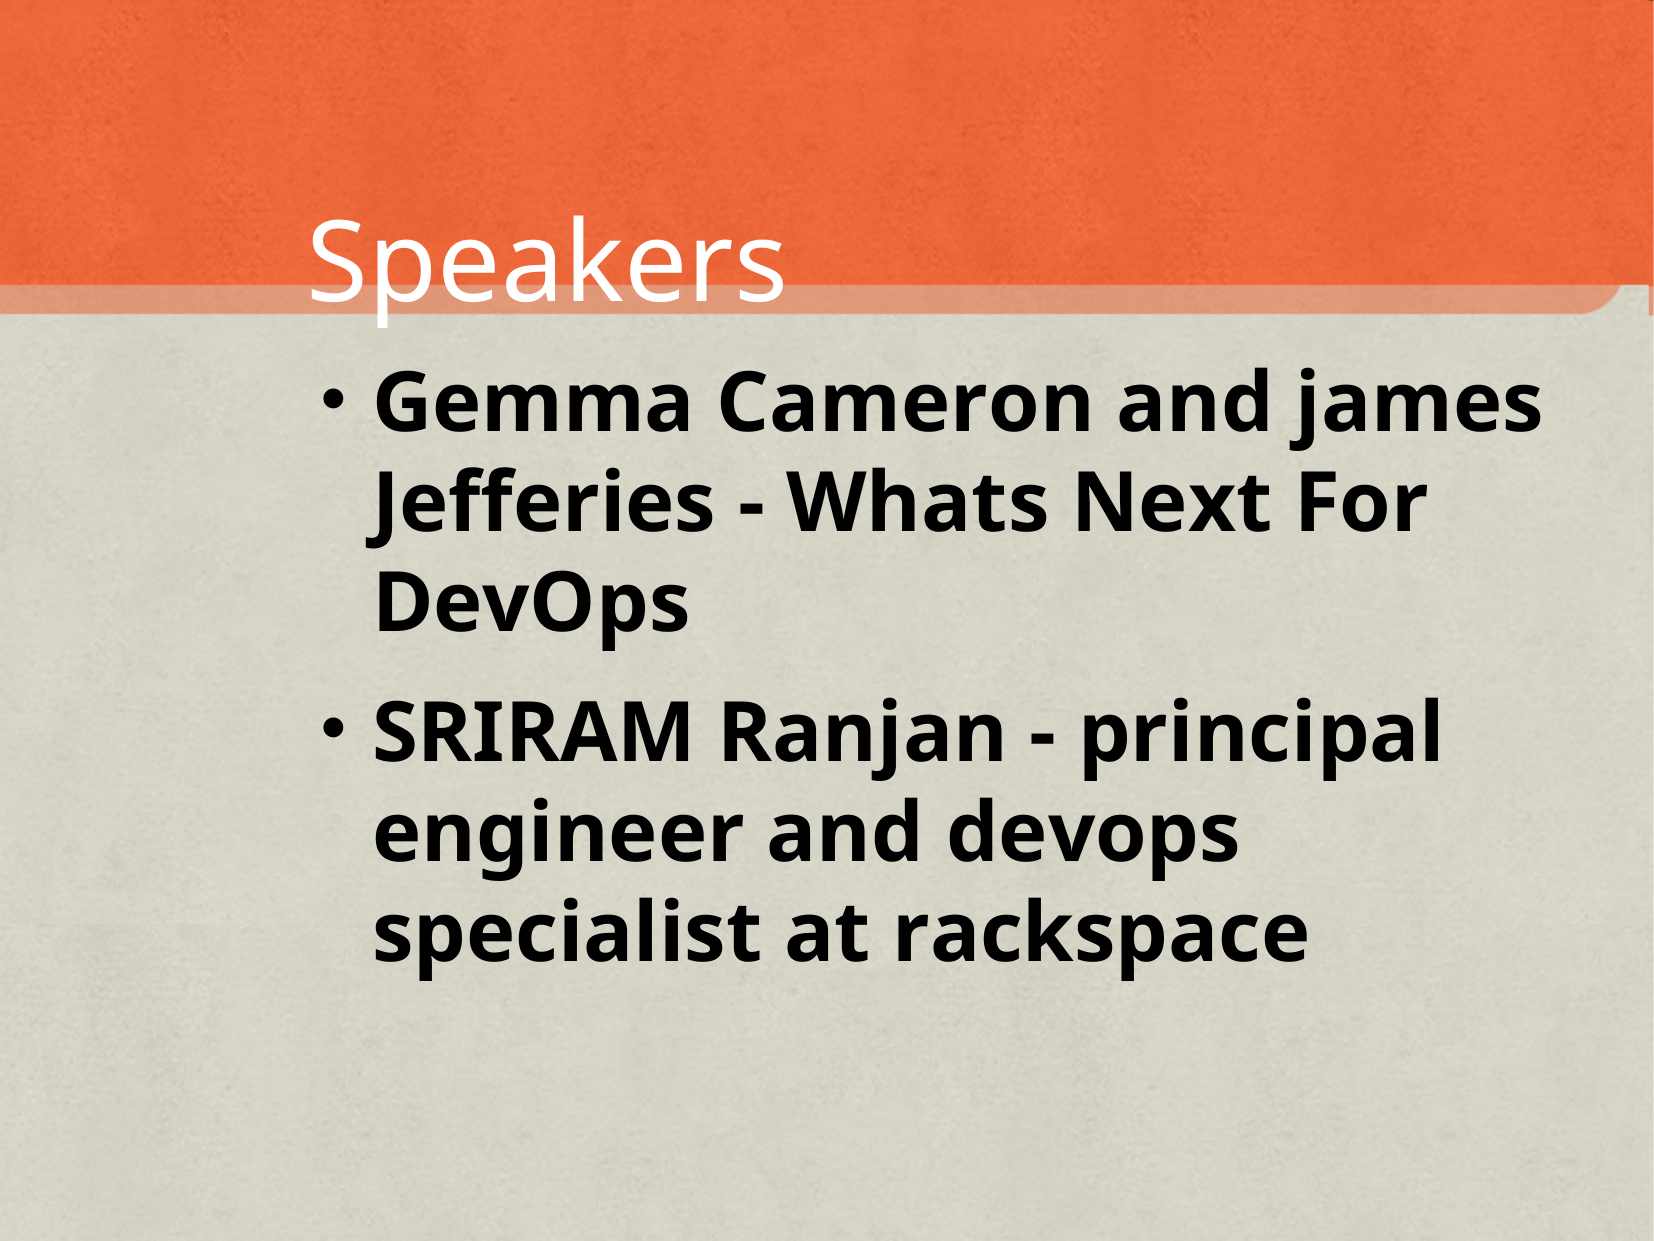

# Speakers
Gemma Cameron and james Jefferies - Whats Next For DevOps
SRIRAM Ranjan - principal engineer and devops specialist at rackspace